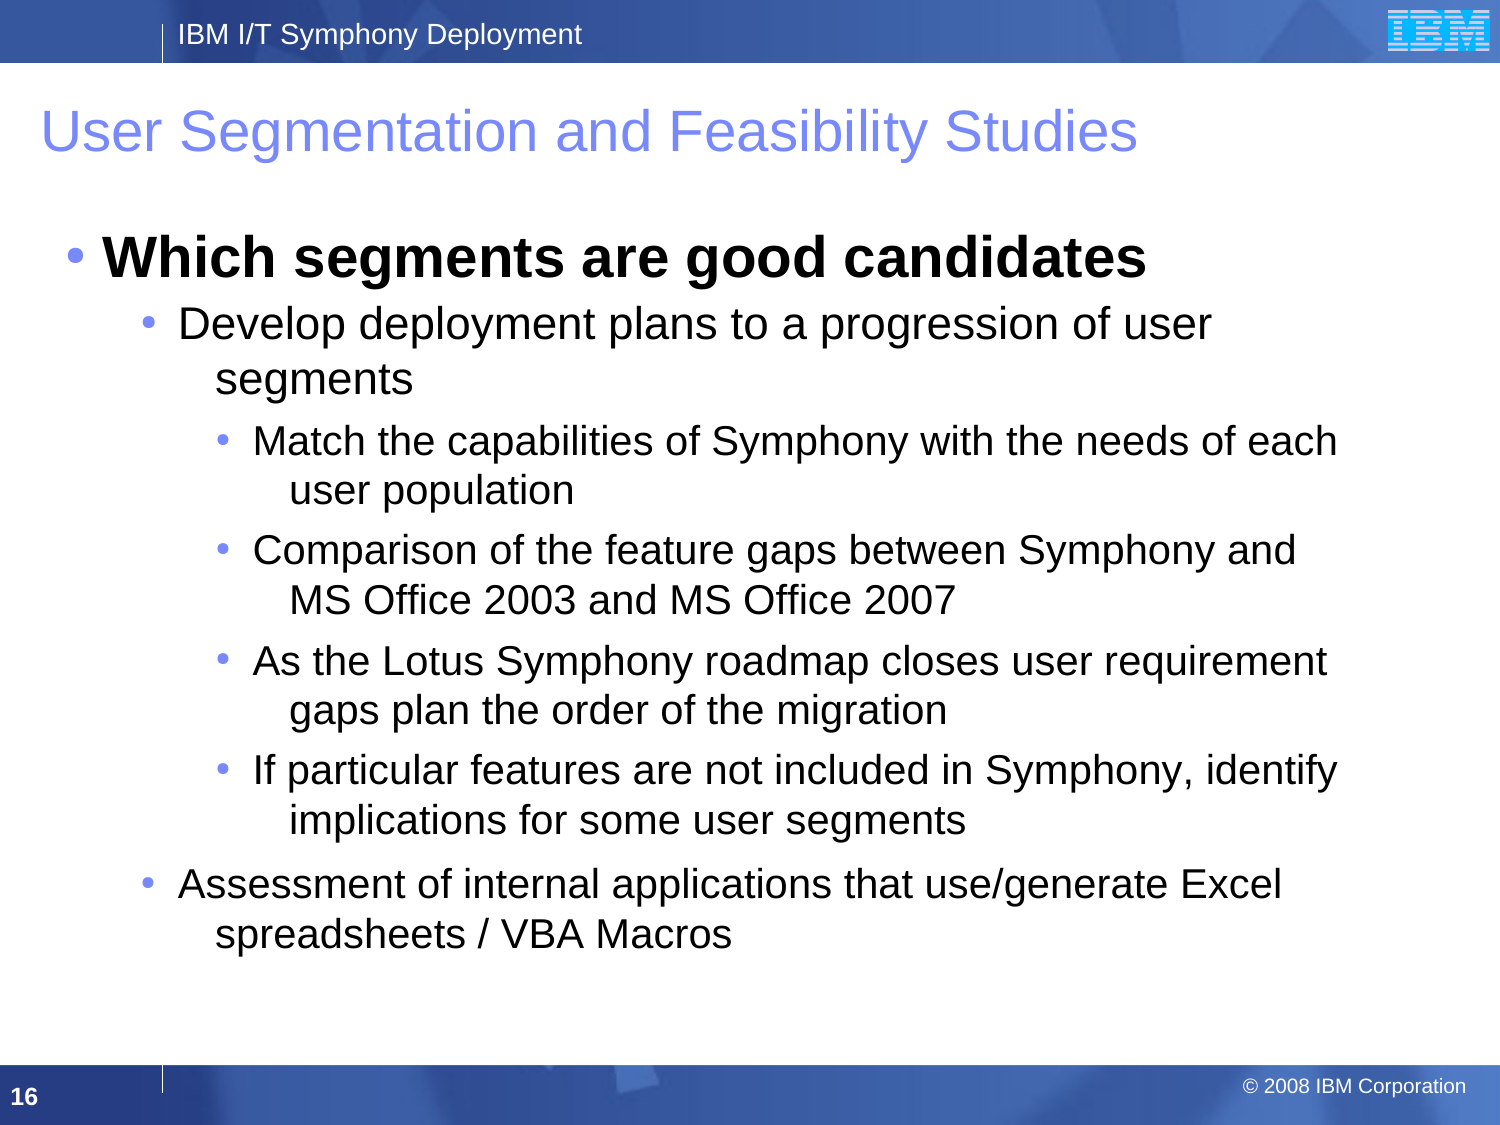

# User Segmentation and Feasibility Studies
Which segments are good candidates
Develop deployment plans to a progression of user segments
Match the capabilities of Symphony with the needs of each user population
Comparison of the feature gaps between Symphony and MS Office 2003 and MS Office 2007
As the Lotus Symphony roadmap closes user requirement gaps plan the order of the migration
If particular features are not included in Symphony, identify implications for some user segments
Assessment of internal applications that use/generate Excel spreadsheets / VBA Macros